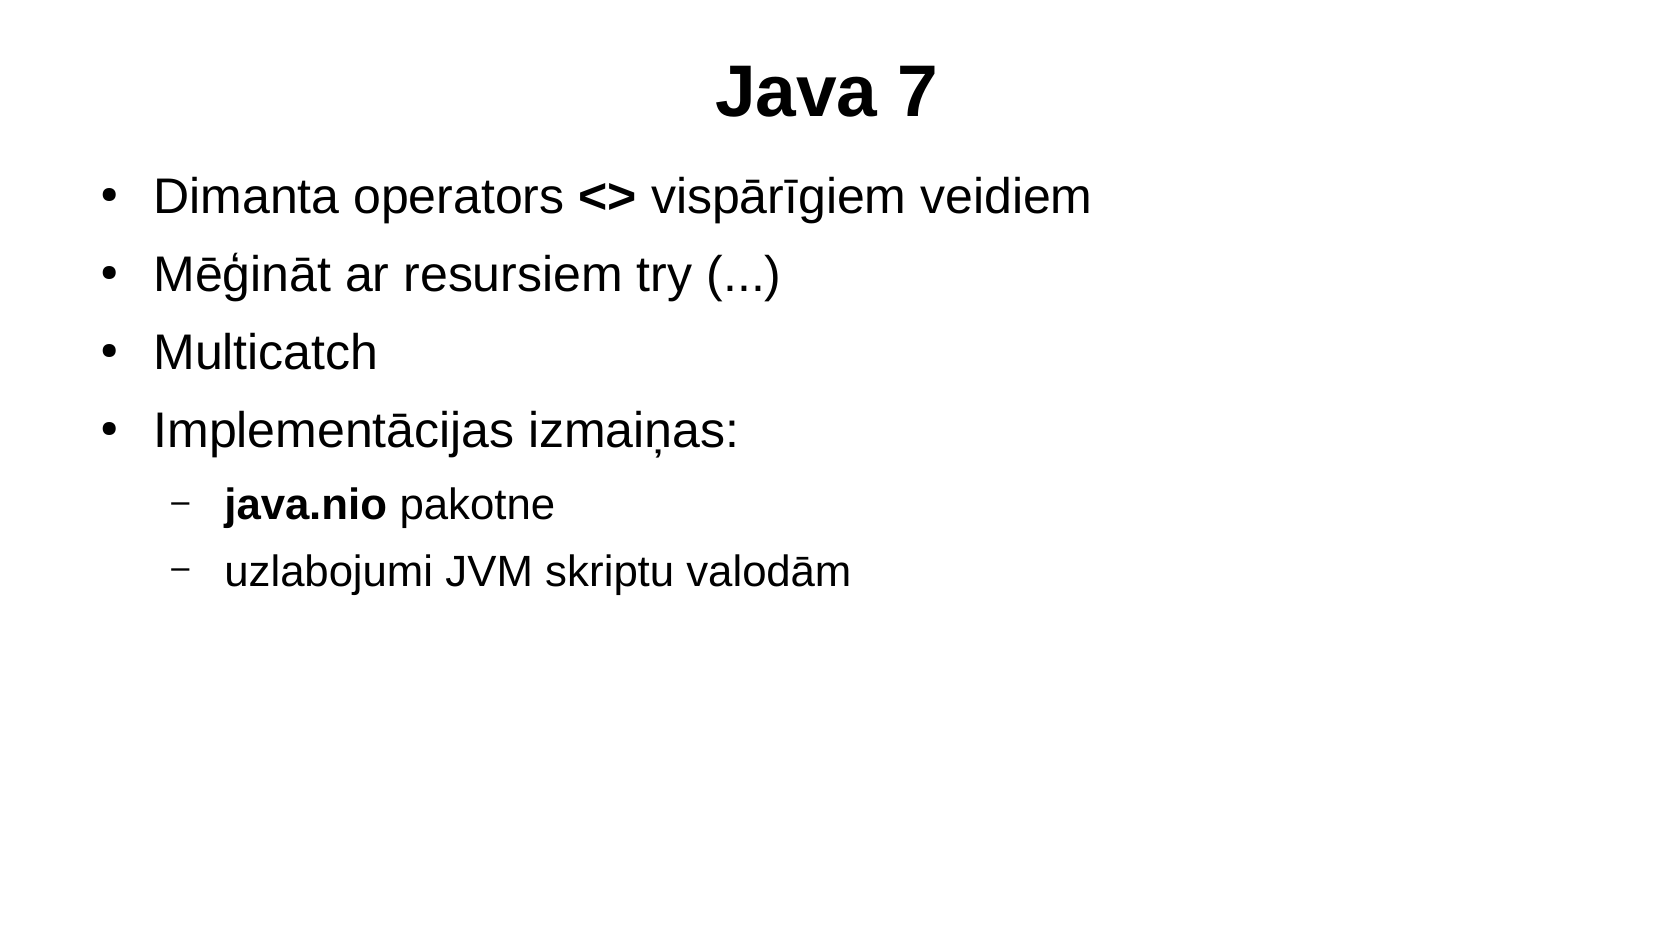

# Java 7
Dimanta operators <> vispārīgiem veidiem
Mēģināt ar resursiem try (...)
Multicatch
Implementācijas izmaiņas:
java.nio pakotne
uzlabojumi JVM skriptu valodām